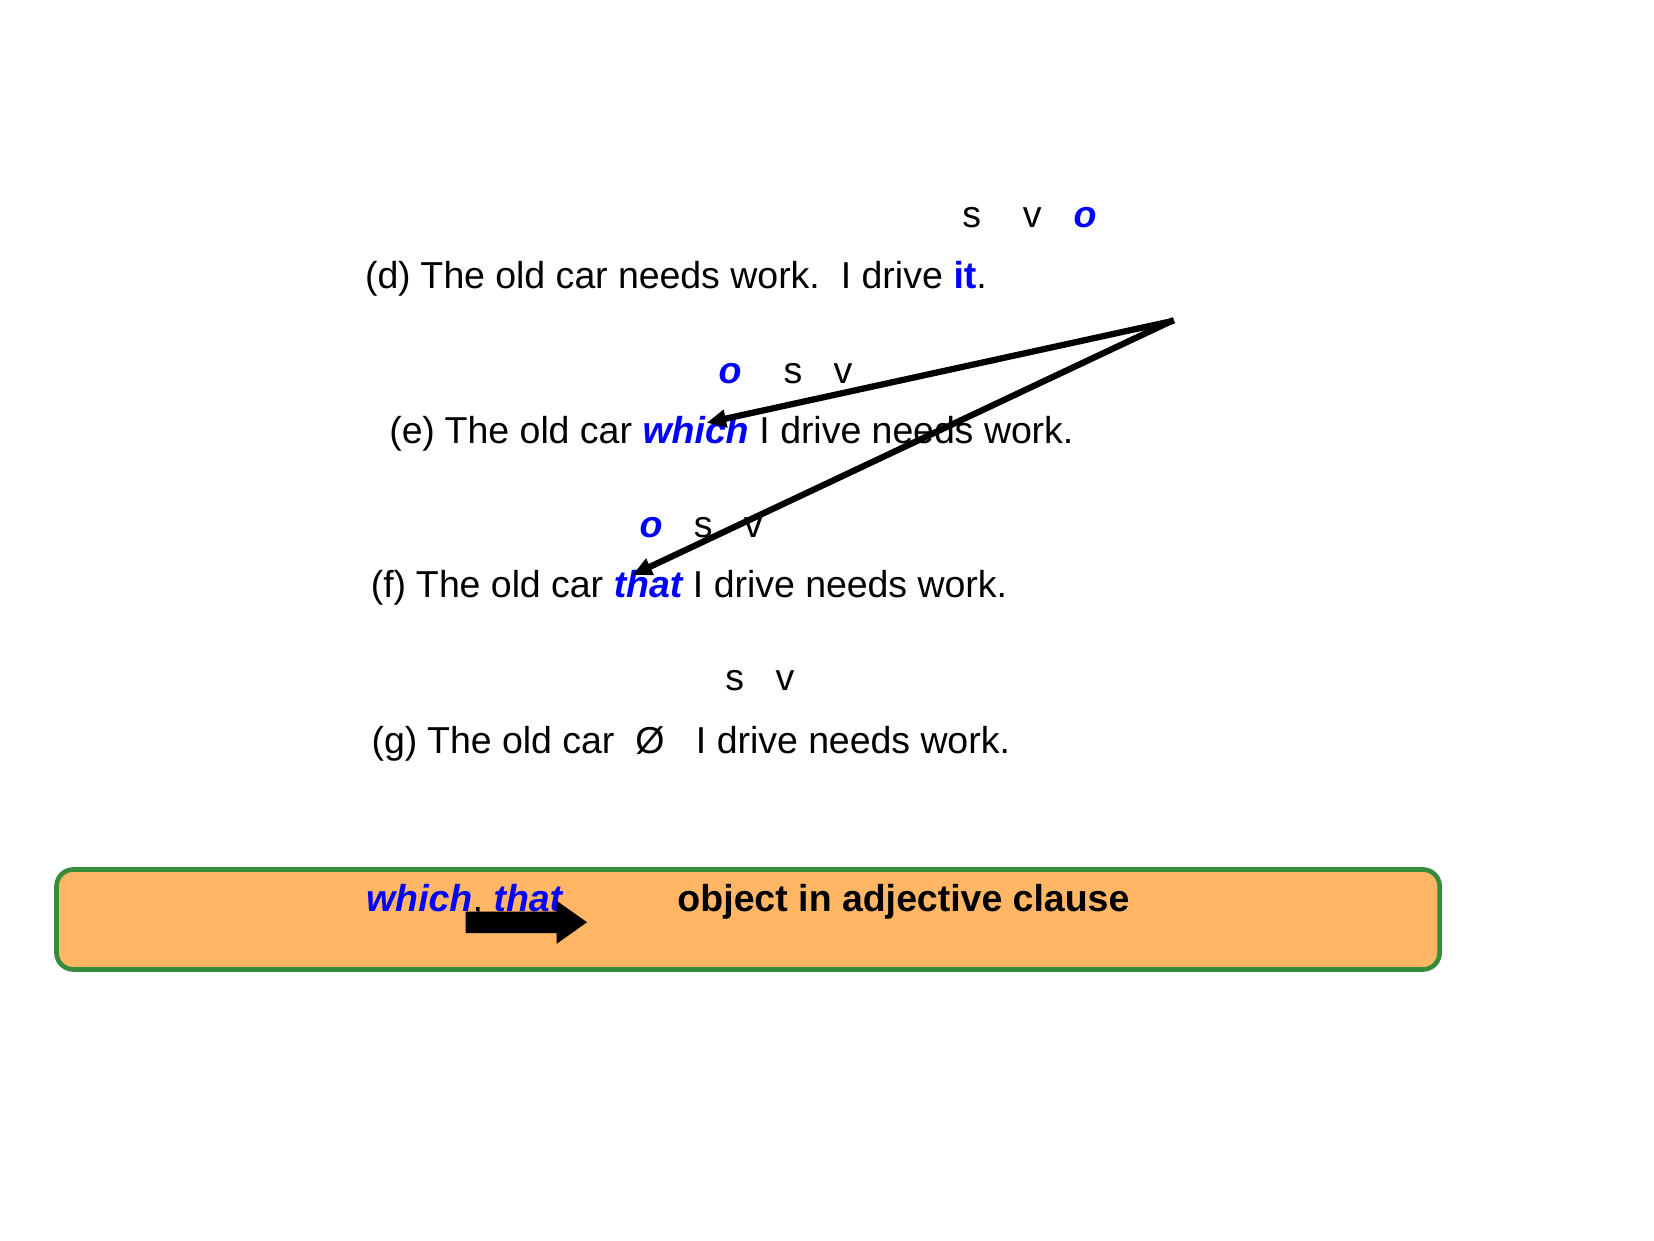

12-4 USING WHICH AND THAT IN ADJECTIVE CLAUSES
s v o
(d) The old car needs work. I drive it.
o s v
(e) The old car which I drive needs work.
o s v
(f) The old car that I drive needs work.
s v
(g) The old car Ø I drive needs work.
which, that object in adjective clause